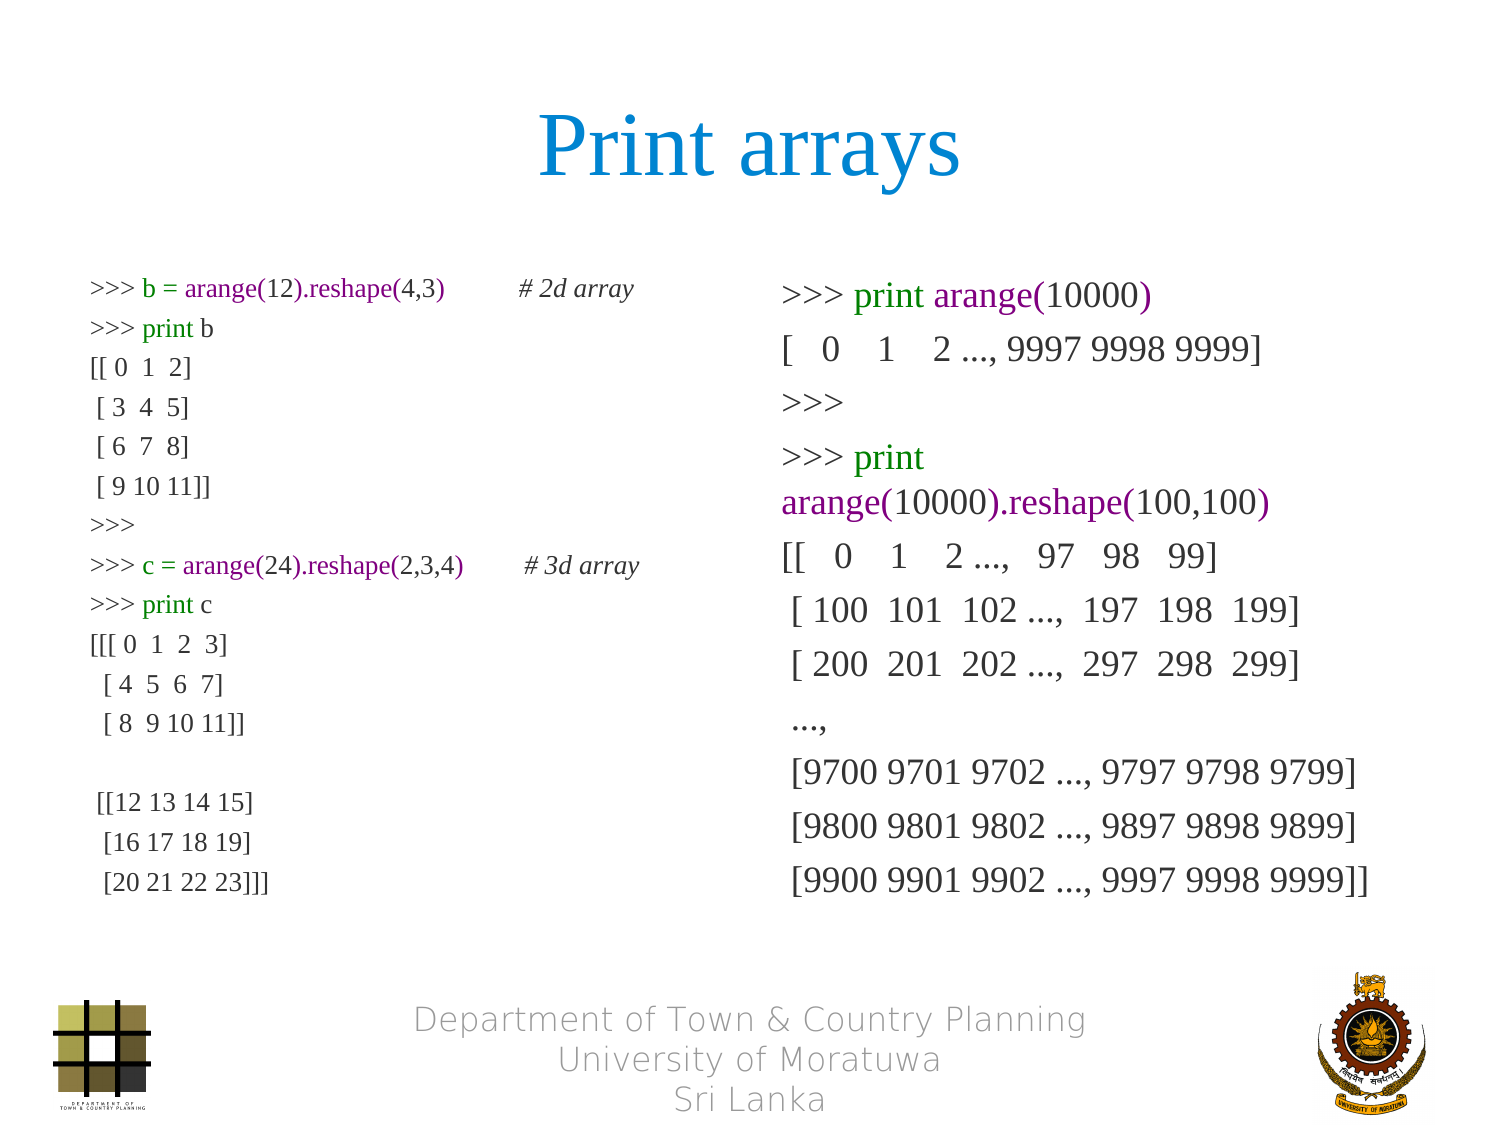

# Print arrays
>>> b = arange(12).reshape(4,3) # 2d array
>>> print b
[[ 0 1 2]
 [ 3 4 5]
 [ 6 7 8]
 [ 9 10 11]]
>>>
>>> c = arange(24).reshape(2,3,4) # 3d array
>>> print c
[[[ 0 1 2 3]
 [ 4 5 6 7]
 [ 8 9 10 11]]
 [[12 13 14 15]
 [16 17 18 19]
 [20 21 22 23]]]
>>> print arange(10000)
[ 0 1 2 ..., 9997 9998 9999]
>>>
>>> print arange(10000).reshape(100,100)
[[ 0 1 2 ..., 97 98 99]
 [ 100 101 102 ..., 197 198 199]
 [ 200 201 202 ..., 297 298 299]
 ...,
 [9700 9701 9702 ..., 9797 9798 9799]
 [9800 9801 9802 ..., 9897 9898 9899]
 [9900 9901 9902 ..., 9997 9998 9999]]